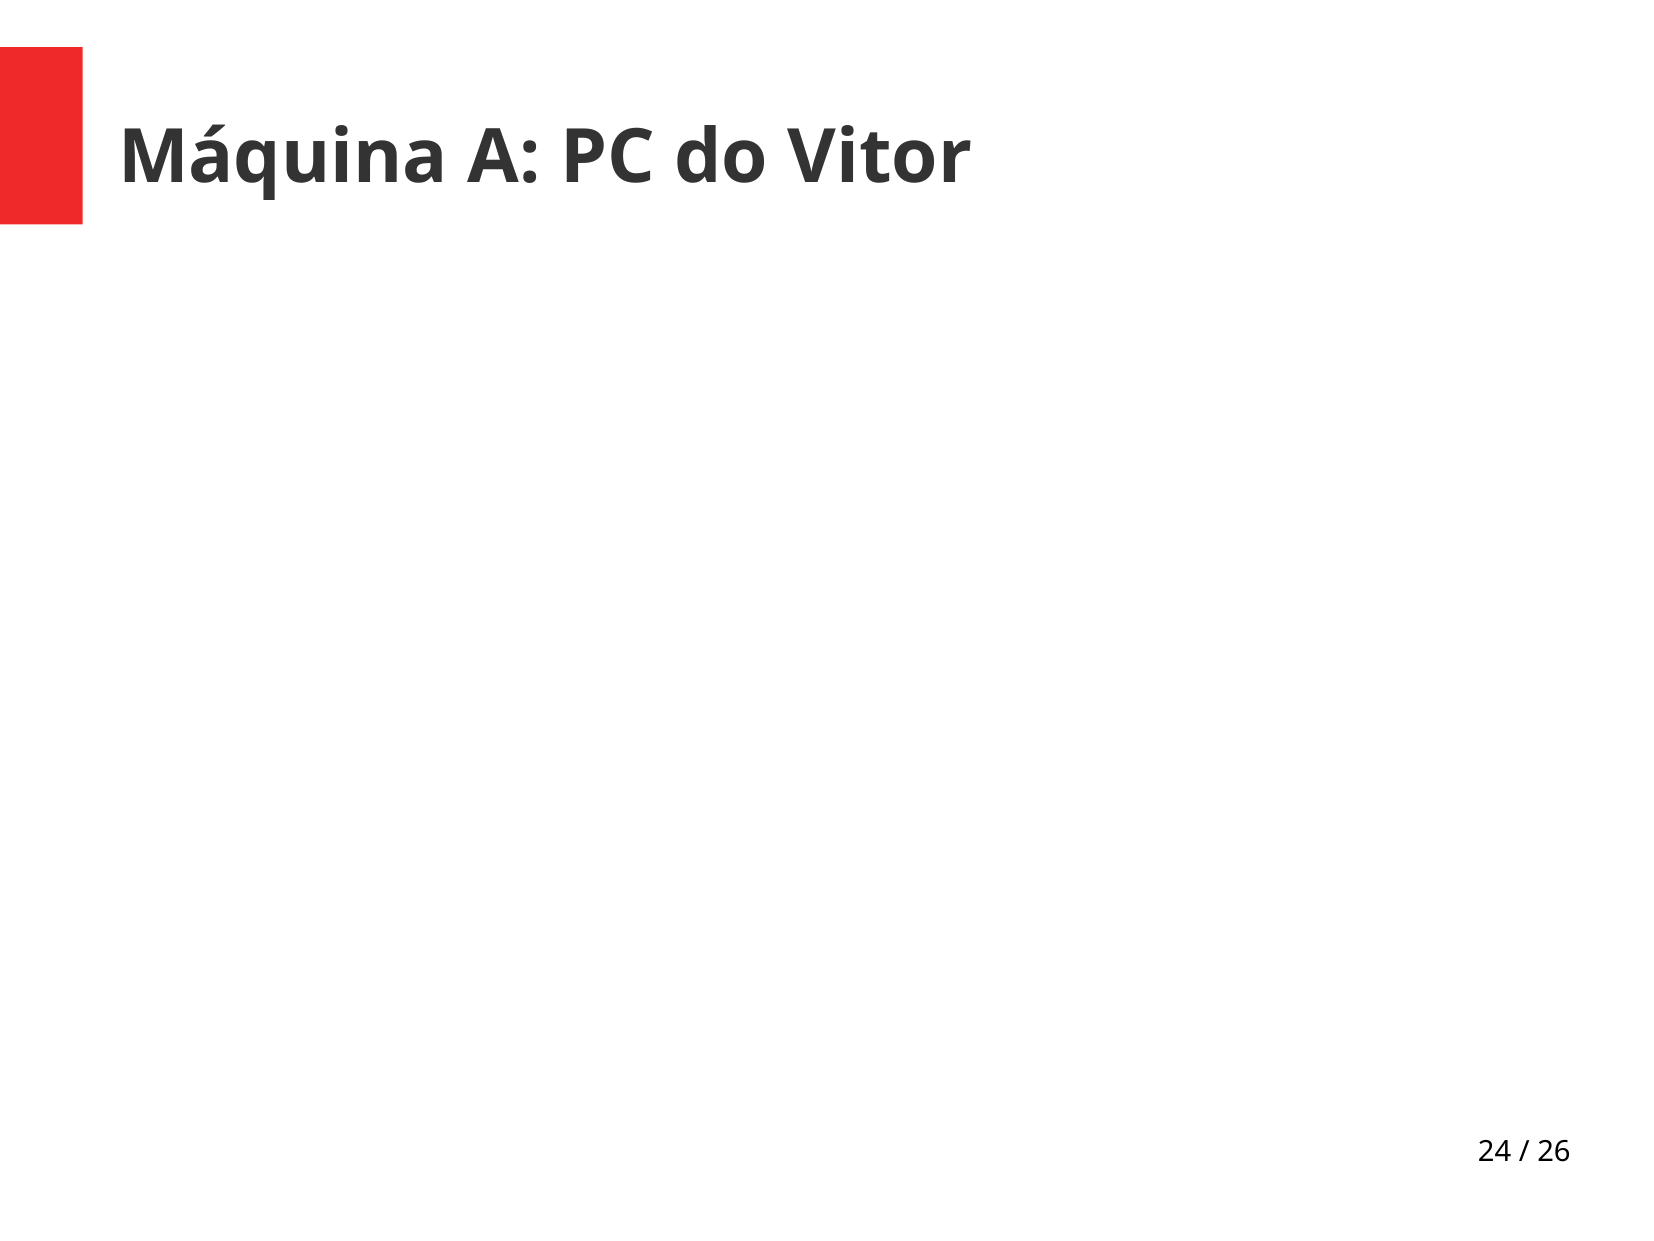

# Máquina A: PC do Vitor
24